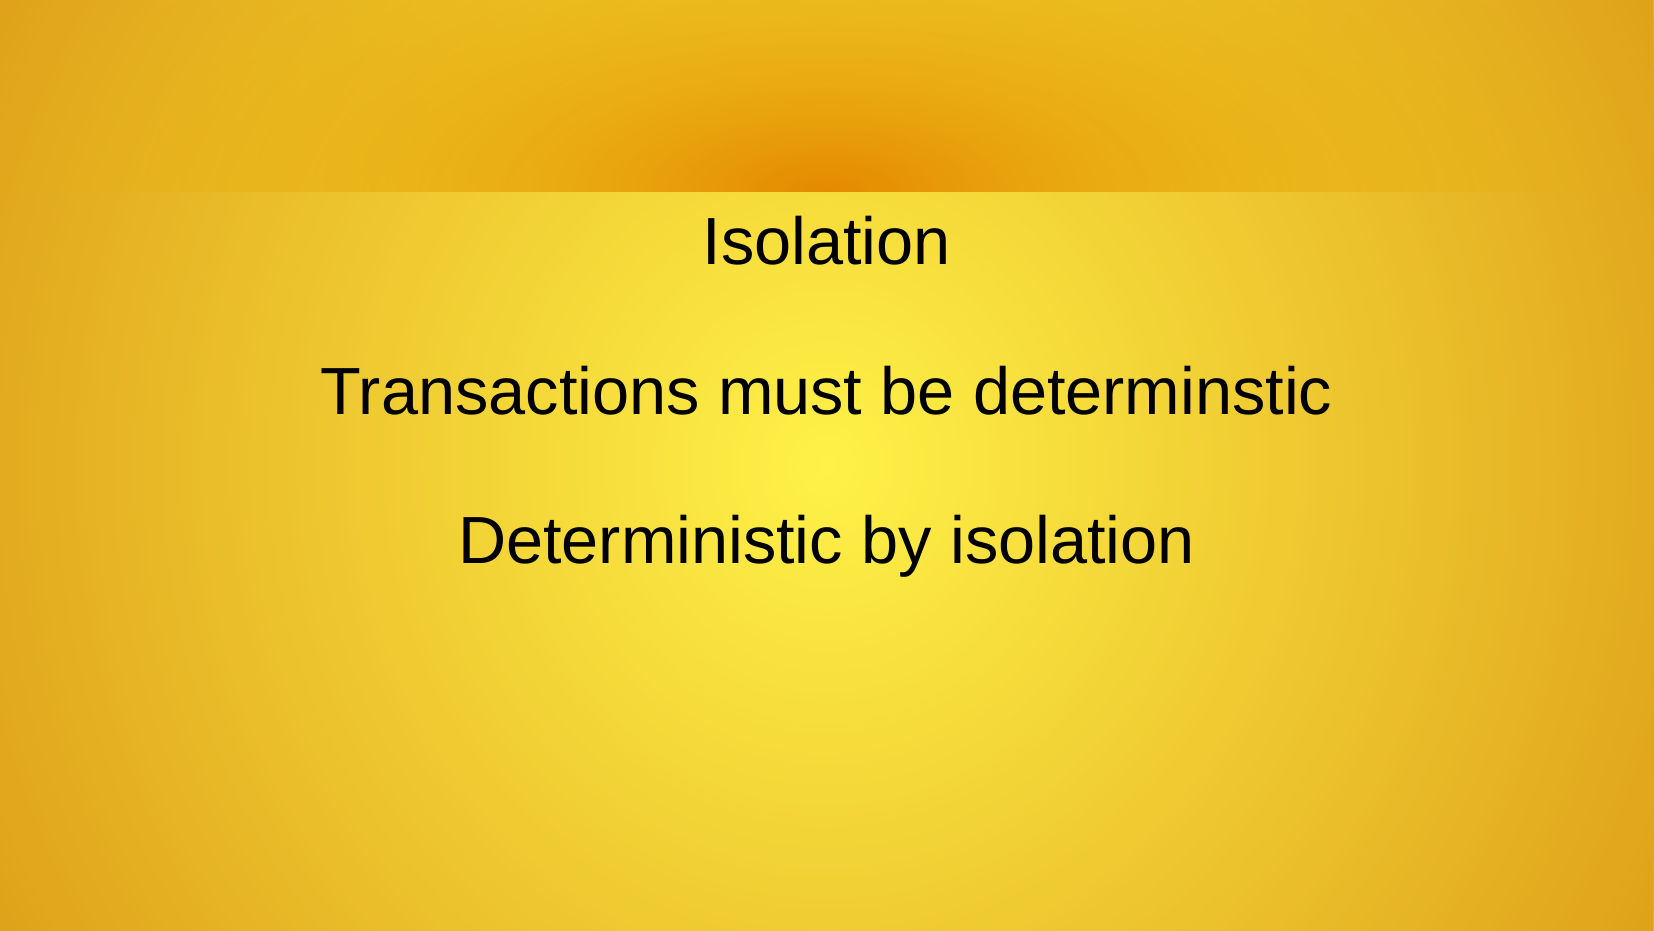

# Isolation
Transactions must be determinstic
Deterministic by isolation